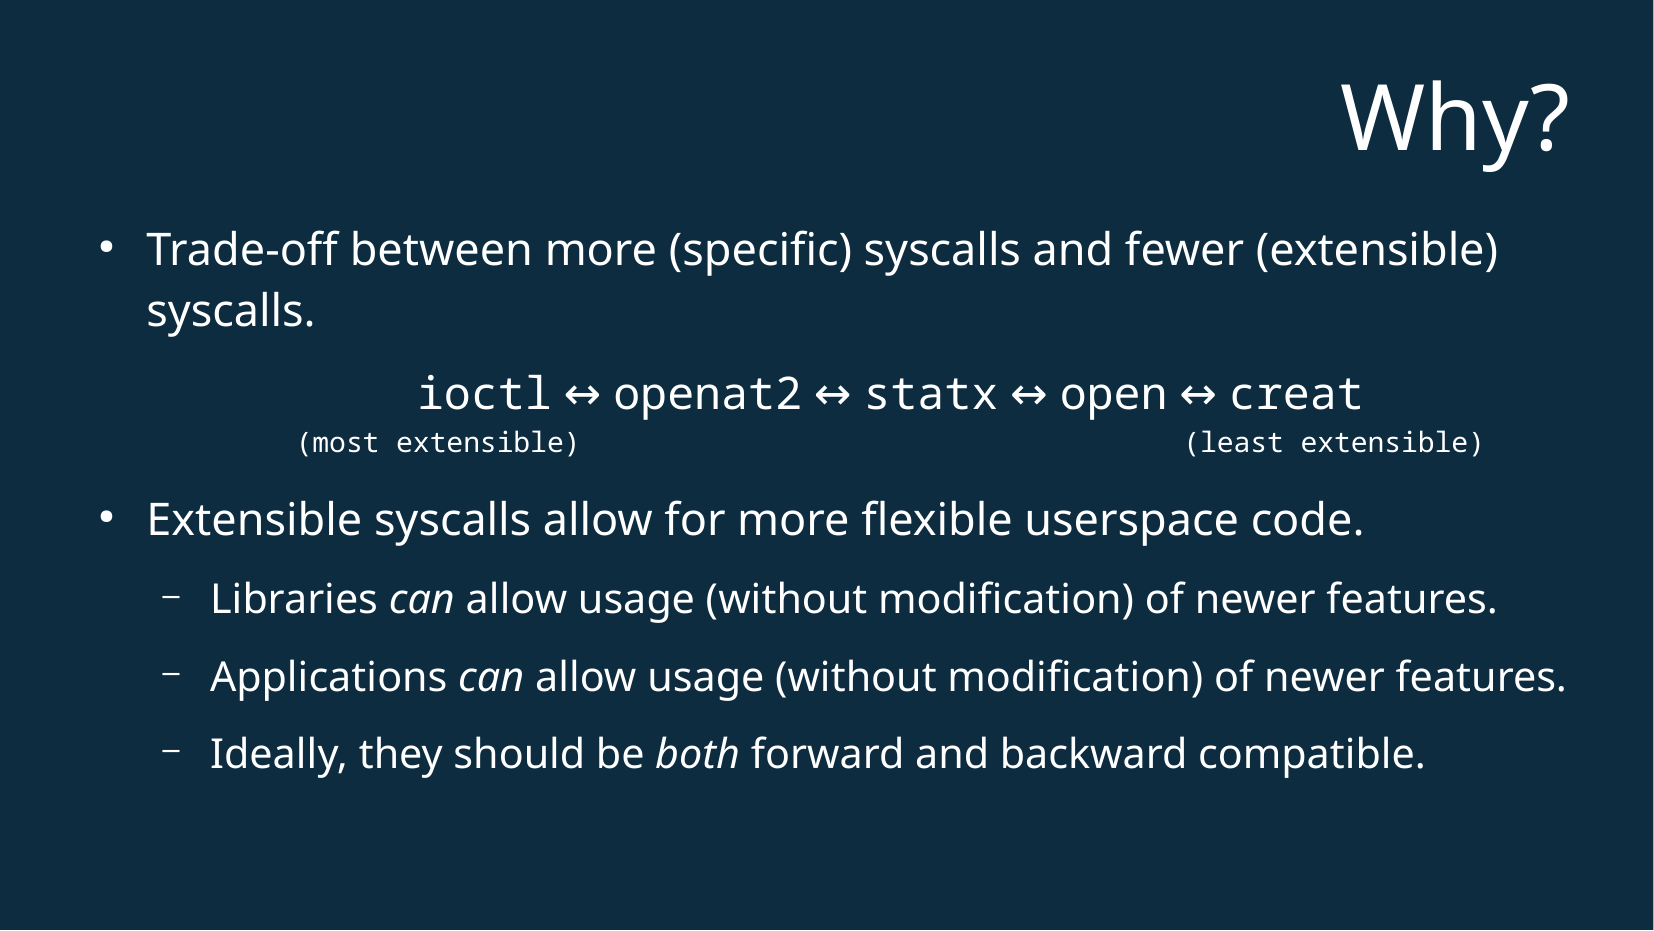

# Why?
Trade-off between more (specific) syscalls and fewer (extensible) syscalls.
ioctl ↔ openat2 ↔ statx ↔ open ↔ creat
(most extensible) (least extensible)
Extensible syscalls allow for more flexible userspace code.
Libraries can allow usage (without modification) of newer features.
Applications can allow usage (without modification) of newer features.
Ideally, they should be both forward and backward compatible.